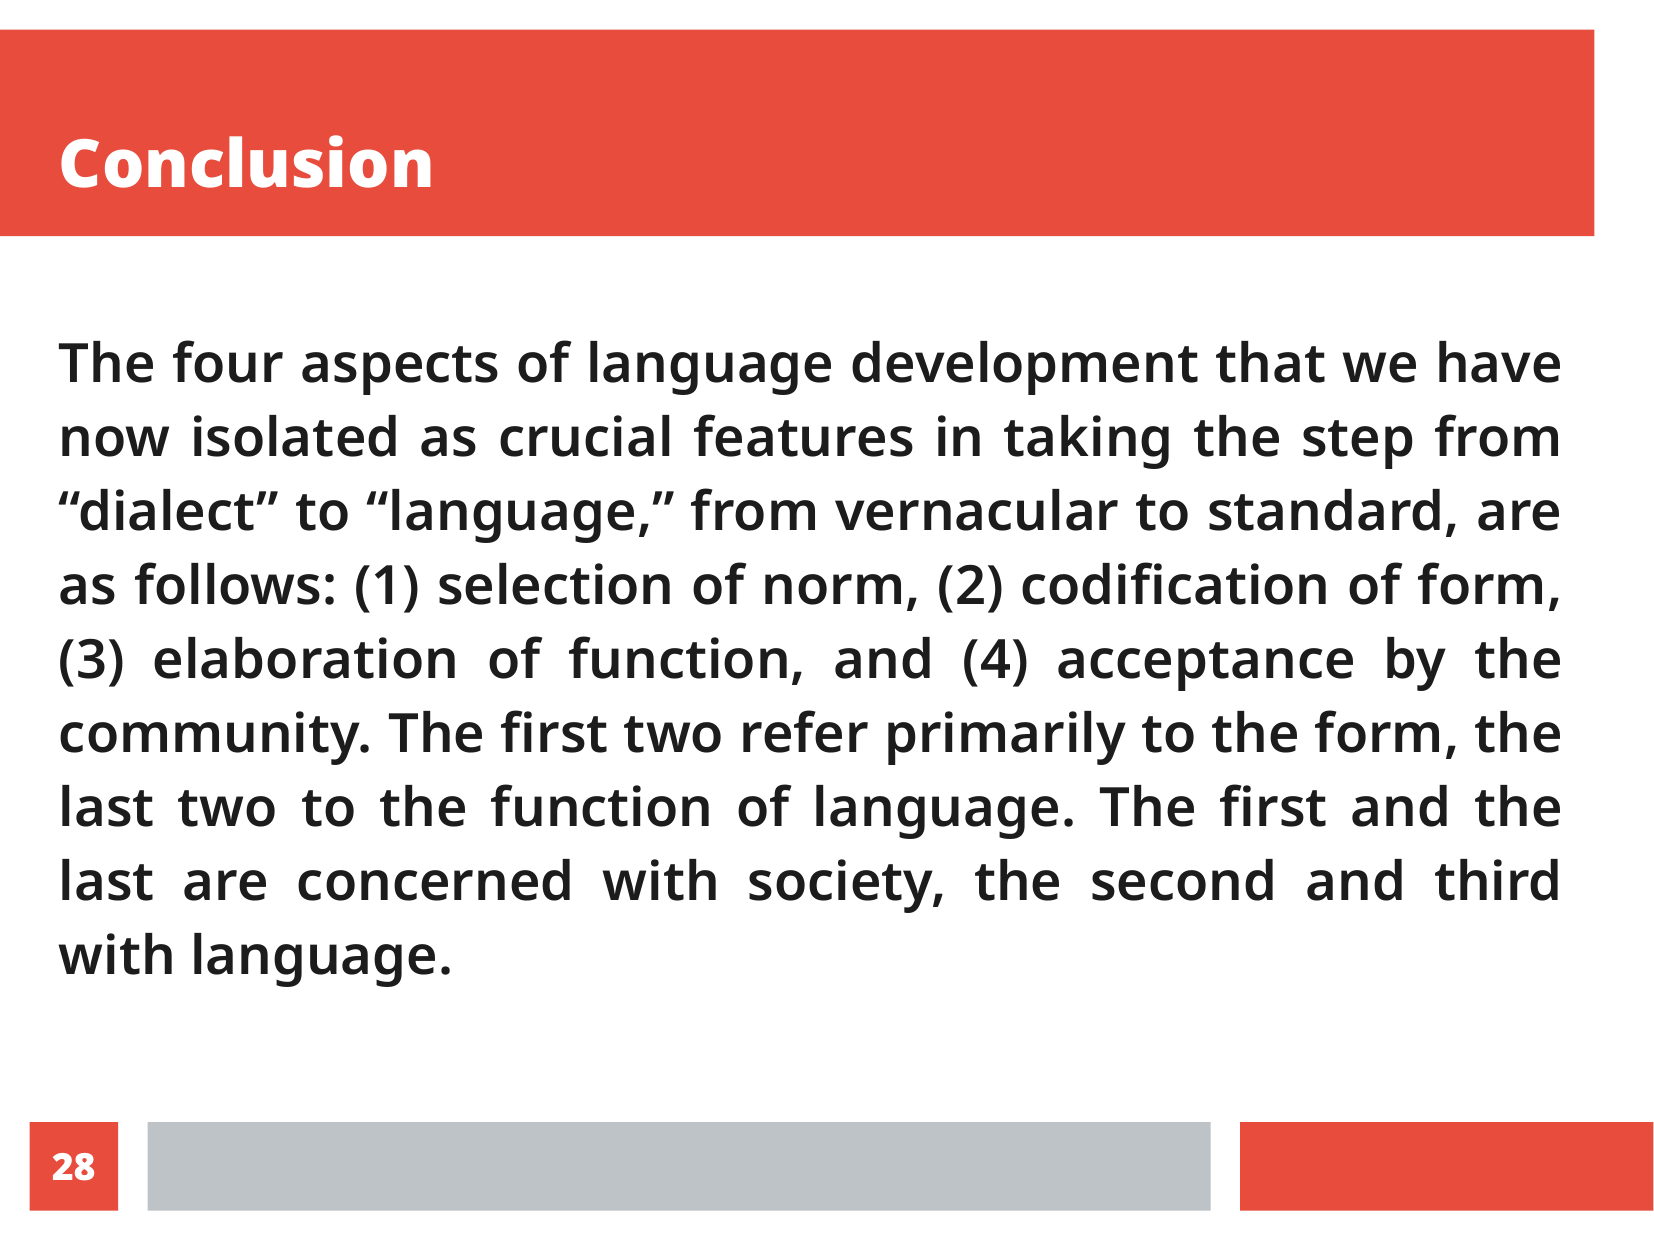

# Conclusion
The four aspects of language development that we have now isolated as crucial features in taking the step from “dialect” to “language,” from vernacular to standard, are as follows: (1) selection of norm, (2) codification of form, (3) elaboration of function, and (4) acceptance by the community. The first two refer primarily to the form, the last two to the function of language. The first and the last are concerned with society, the second and third with language.
28